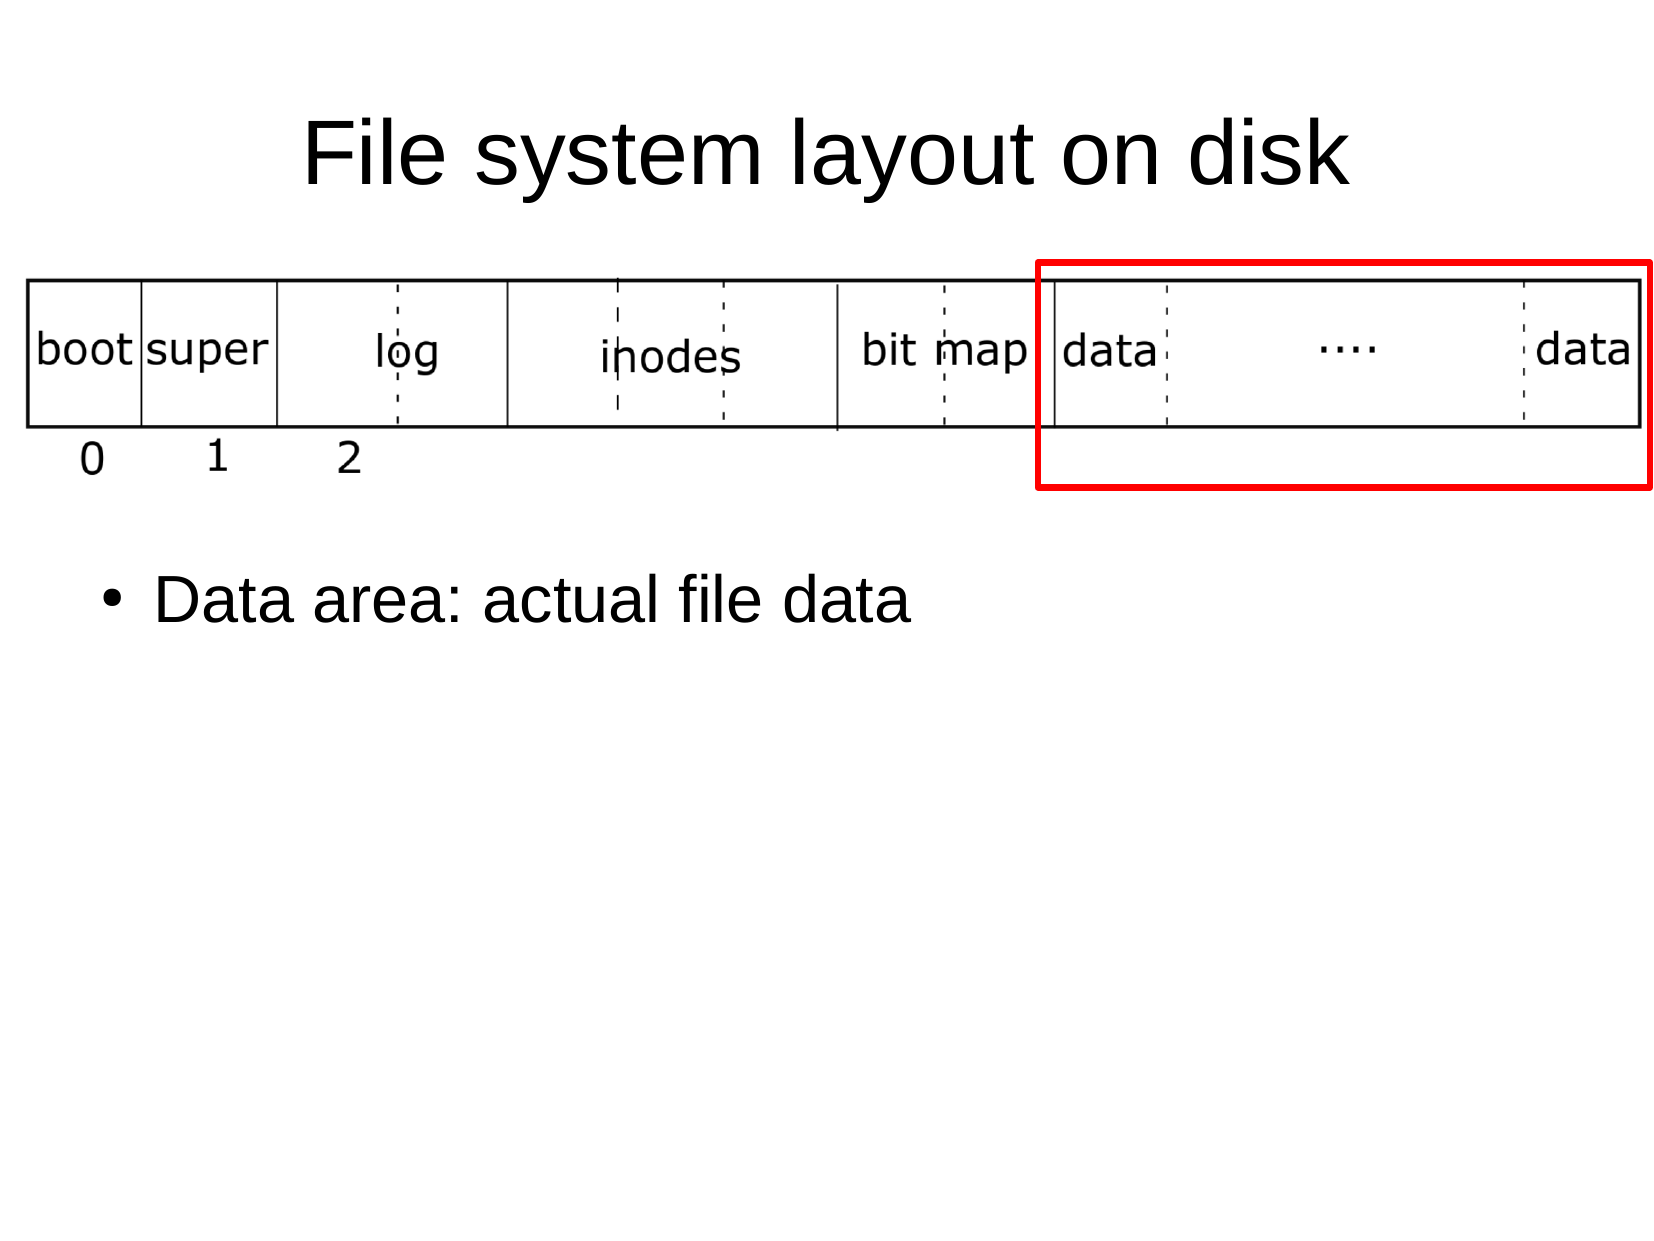

# File system layout on disk
Data area: actual file data